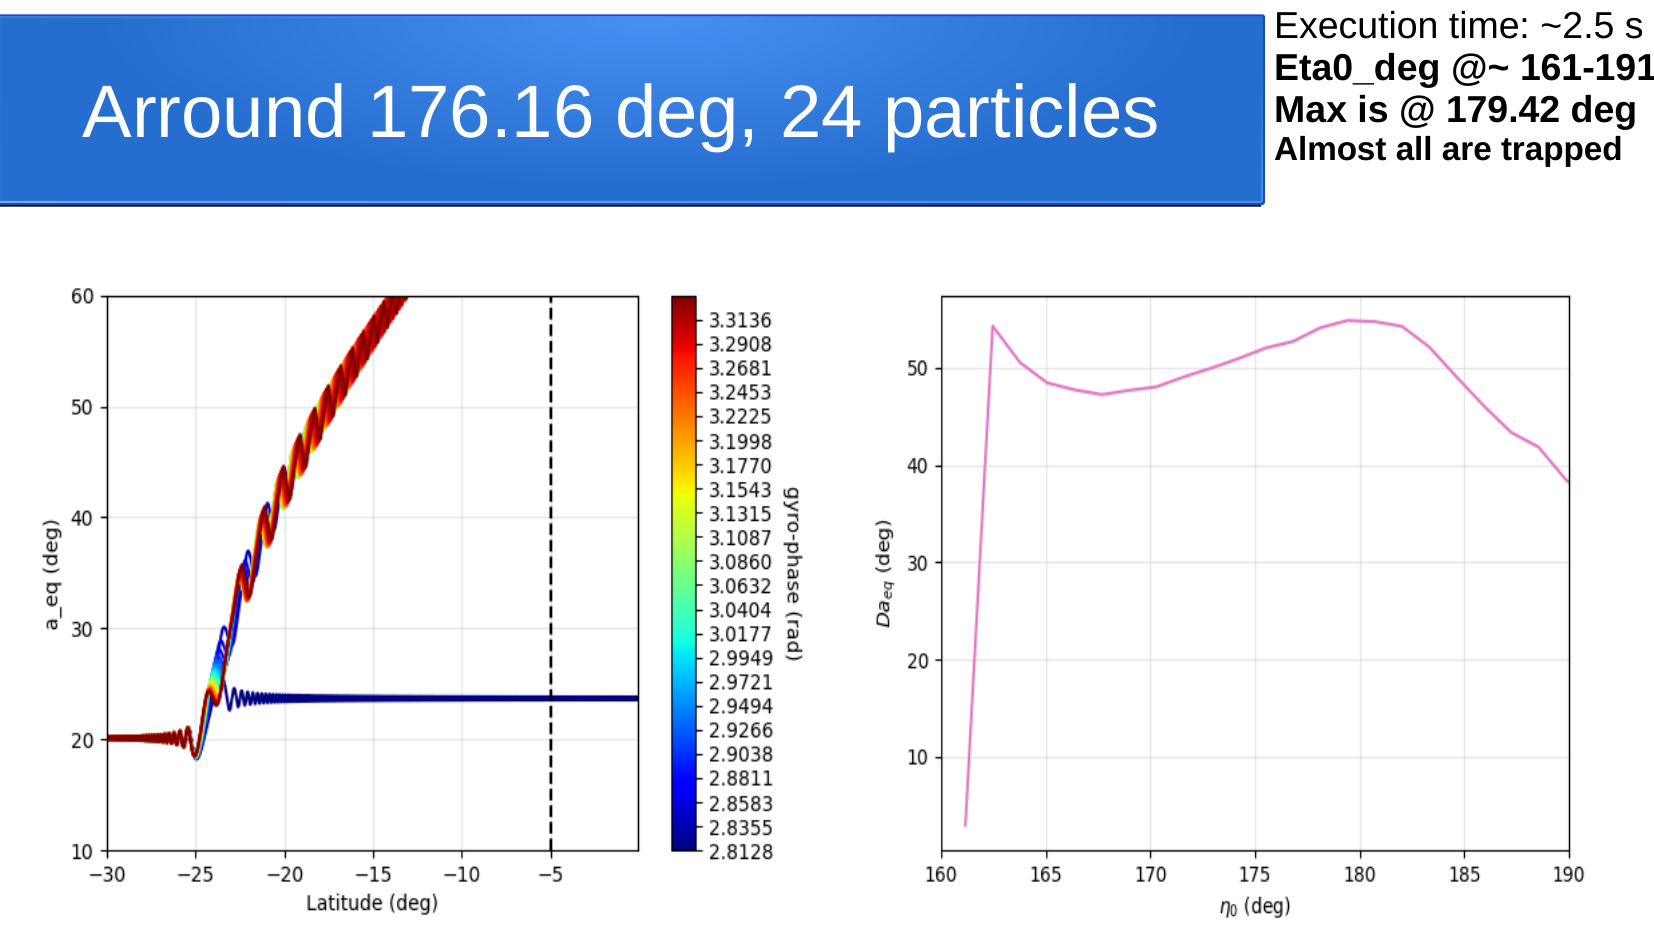

Execution time: ~2.5 s
Eta0_deg @~ 161-191
Max is @ 179.42 deg
Almost all are trapped
# Arround 176.16 deg, 24 particles